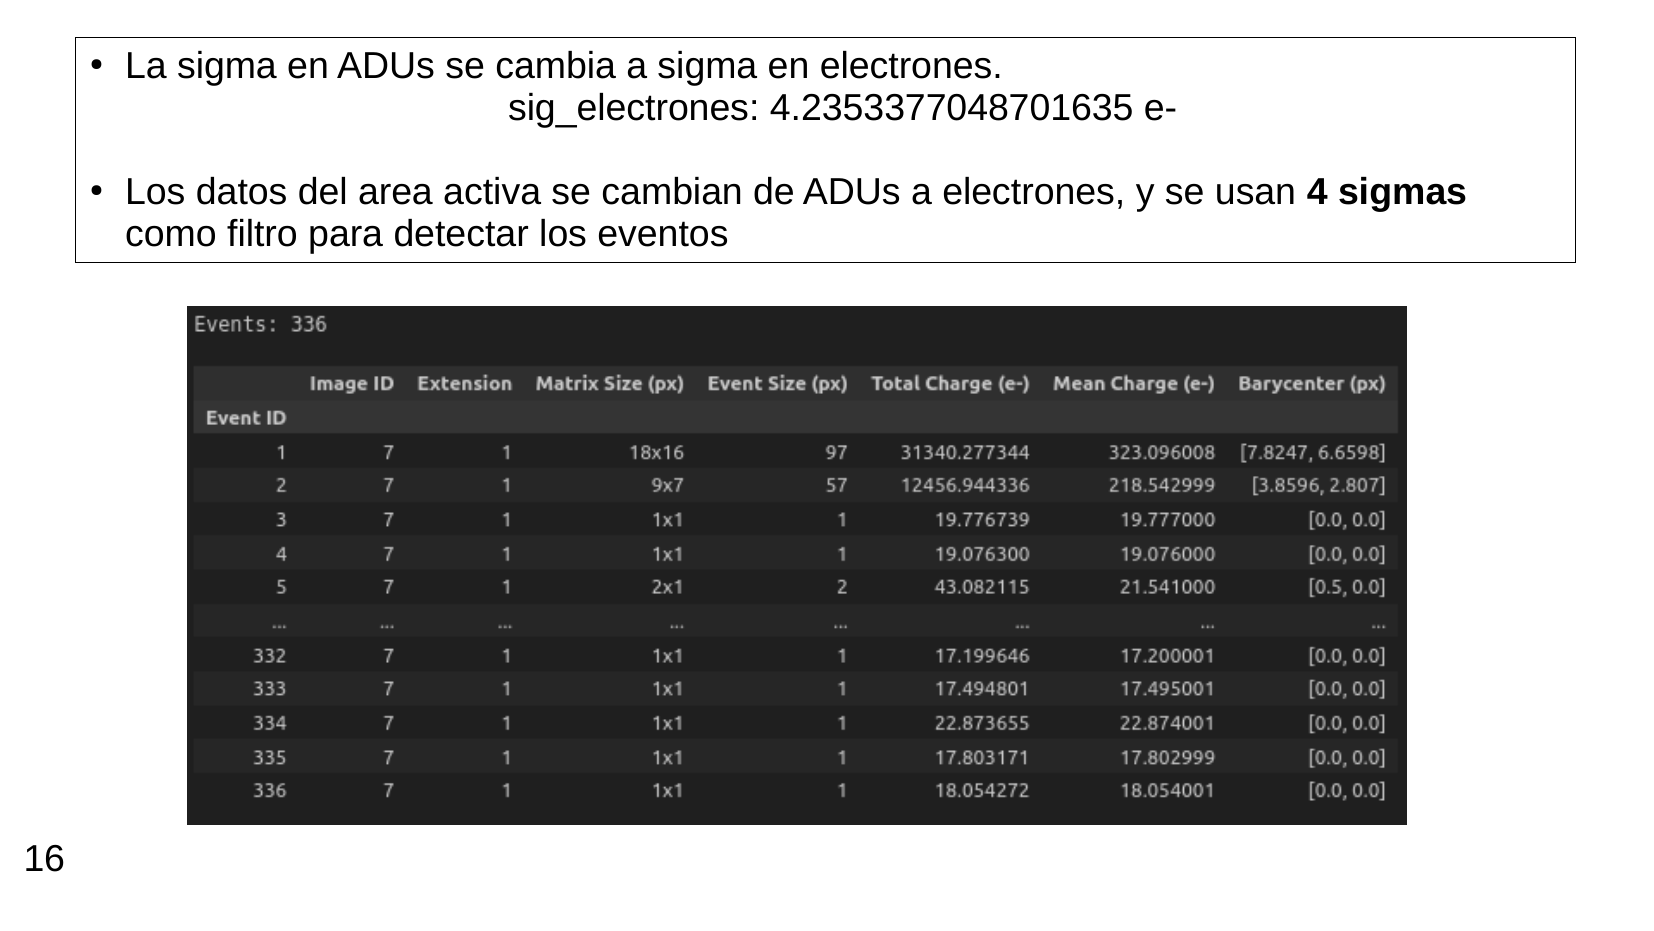

La sigma en ADUs se cambia a sigma en electrones.
sig_electrones: 4.2353377048701635 e-
Los datos del area activa se cambian de ADUs a electrones, y se usan 4 sigmas como filtro para detectar los eventos